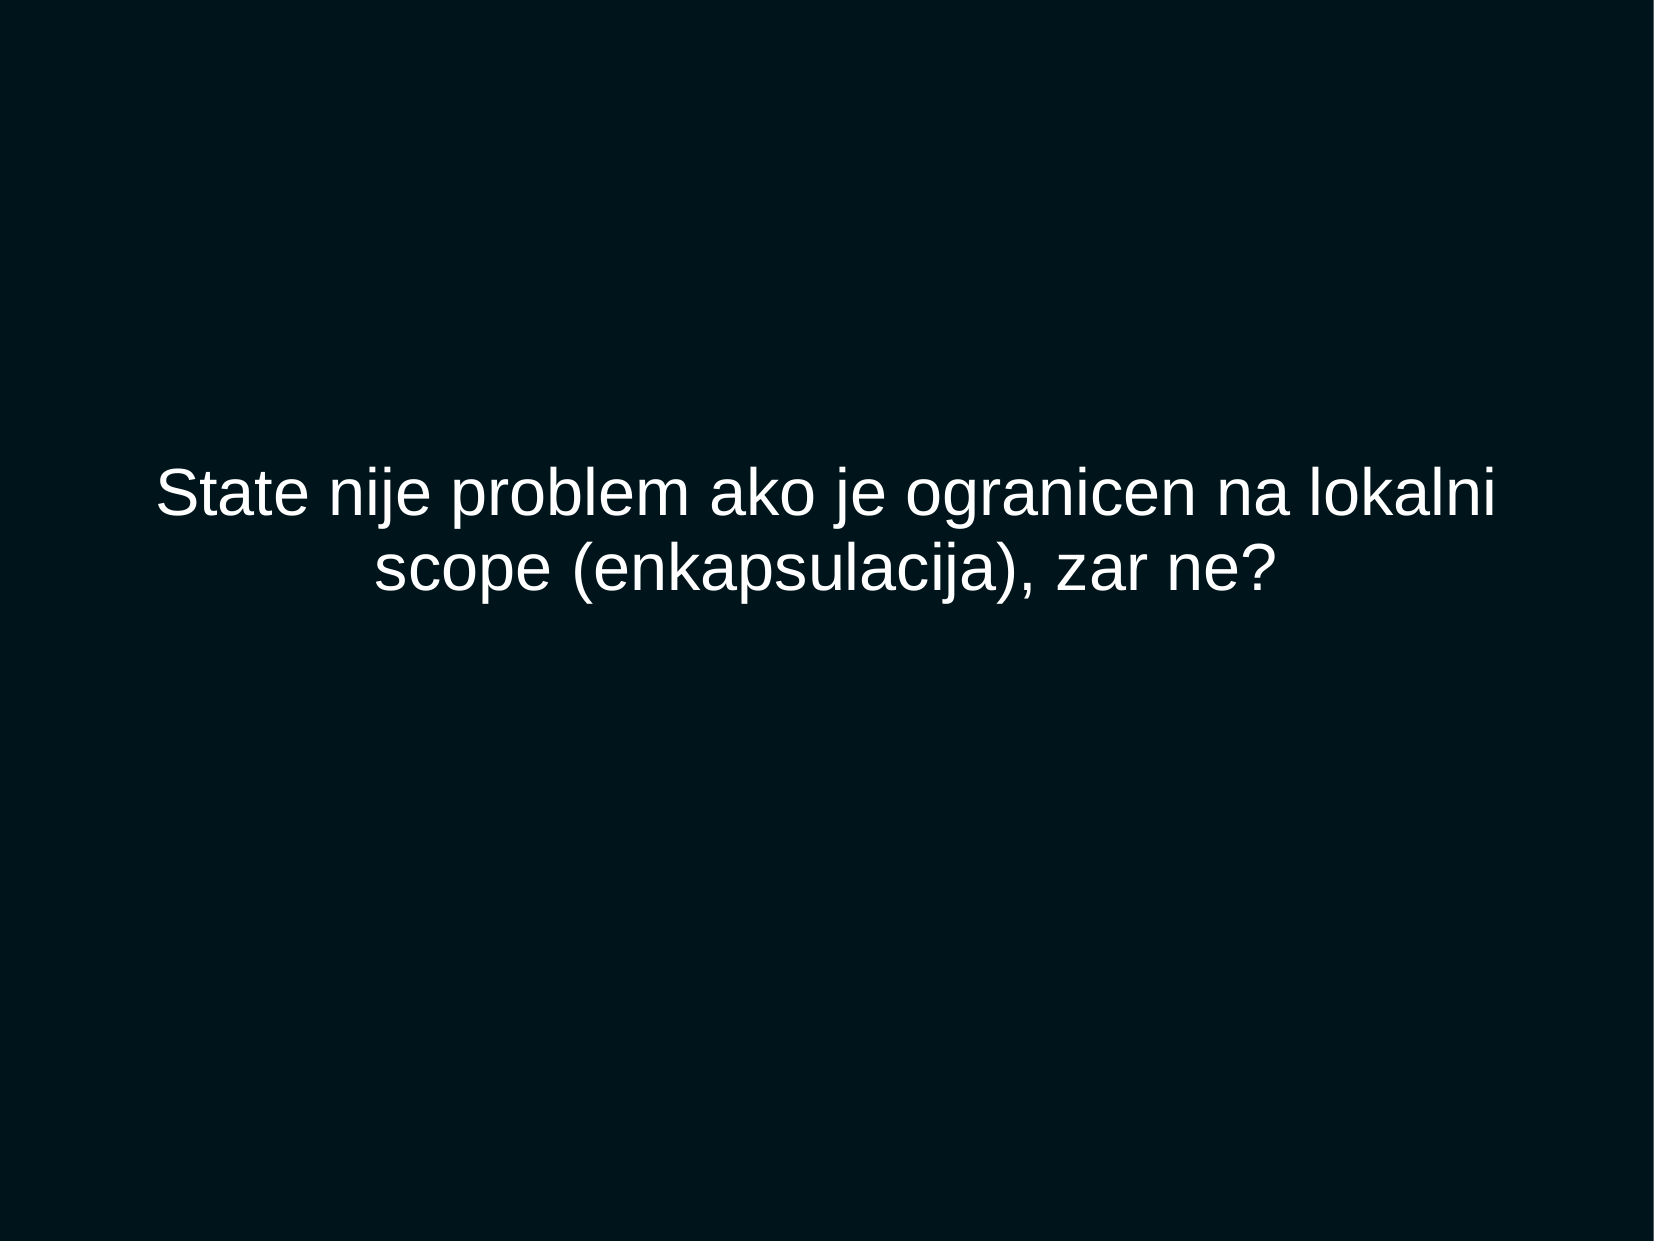

# State nije problem ako je ogranicen na lokalni scope (enkapsulacija), zar ne?